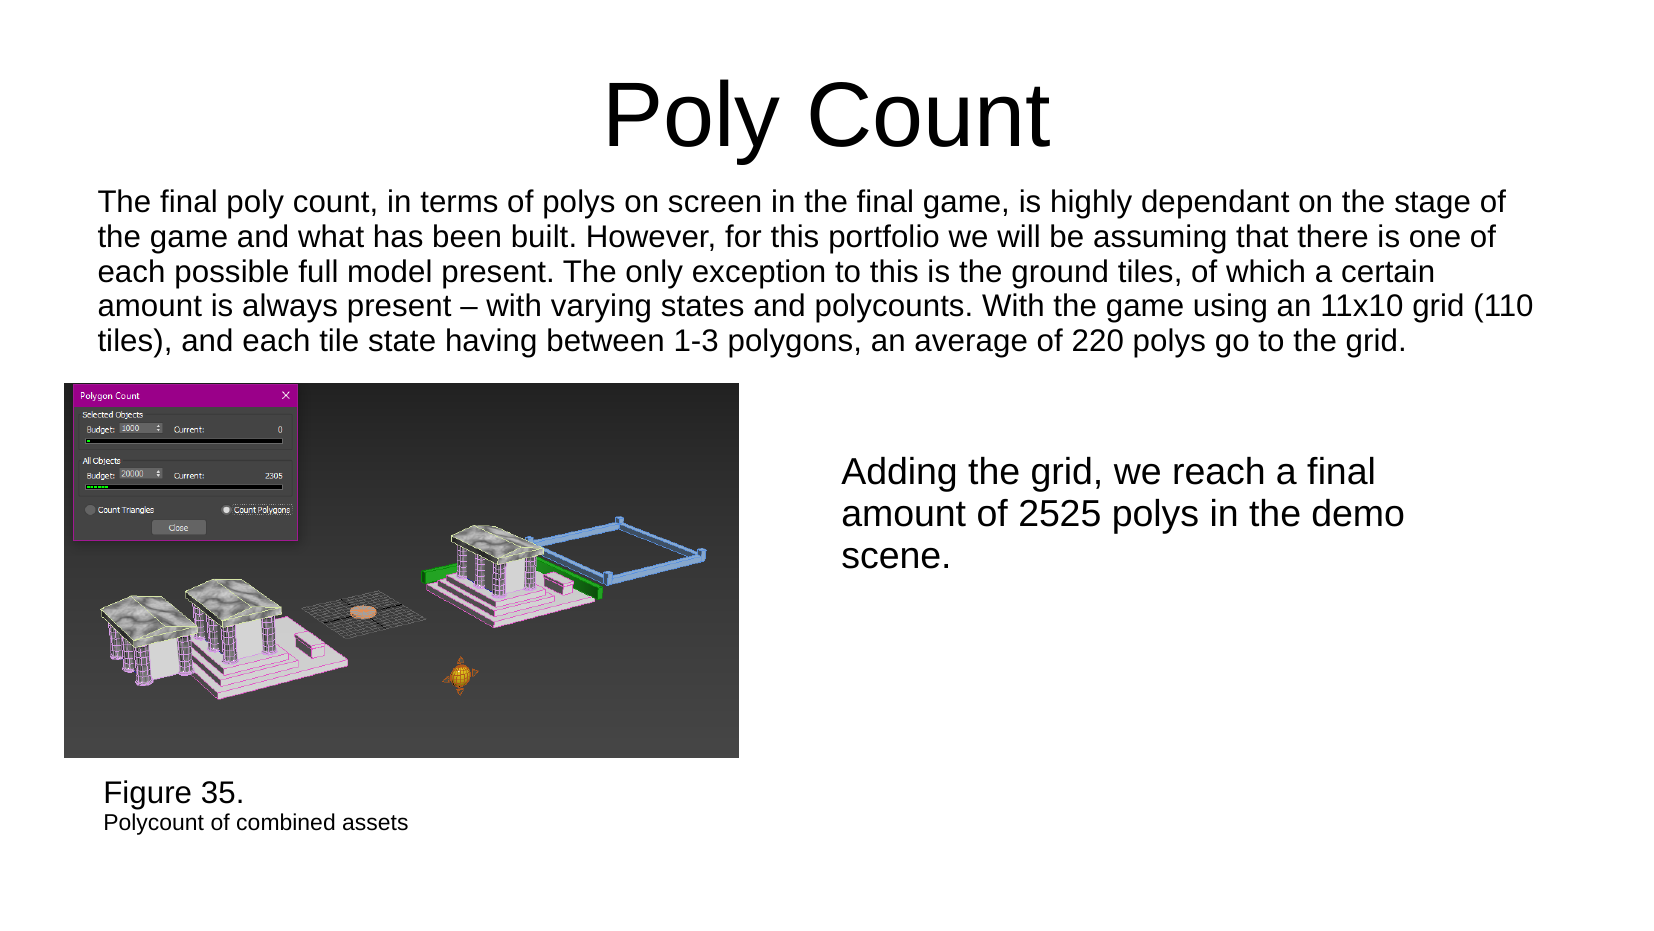

# Poly Count
The final poly count, in terms of polys on screen in the final game, is highly dependant on the stage of the game and what has been built. However, for this portfolio we will be assuming that there is one of each possible full model present. The only exception to this is the ground tiles, of which a certain amount is always present – with varying states and polycounts. With the game using an 11x10 grid (110 tiles), and each tile state having between 1-3 polygons, an average of 220 polys go to the grid.
Adding the grid, we reach a final amount of 2525 polys in the demo scene.
Figure 35.
Polycount of combined assets